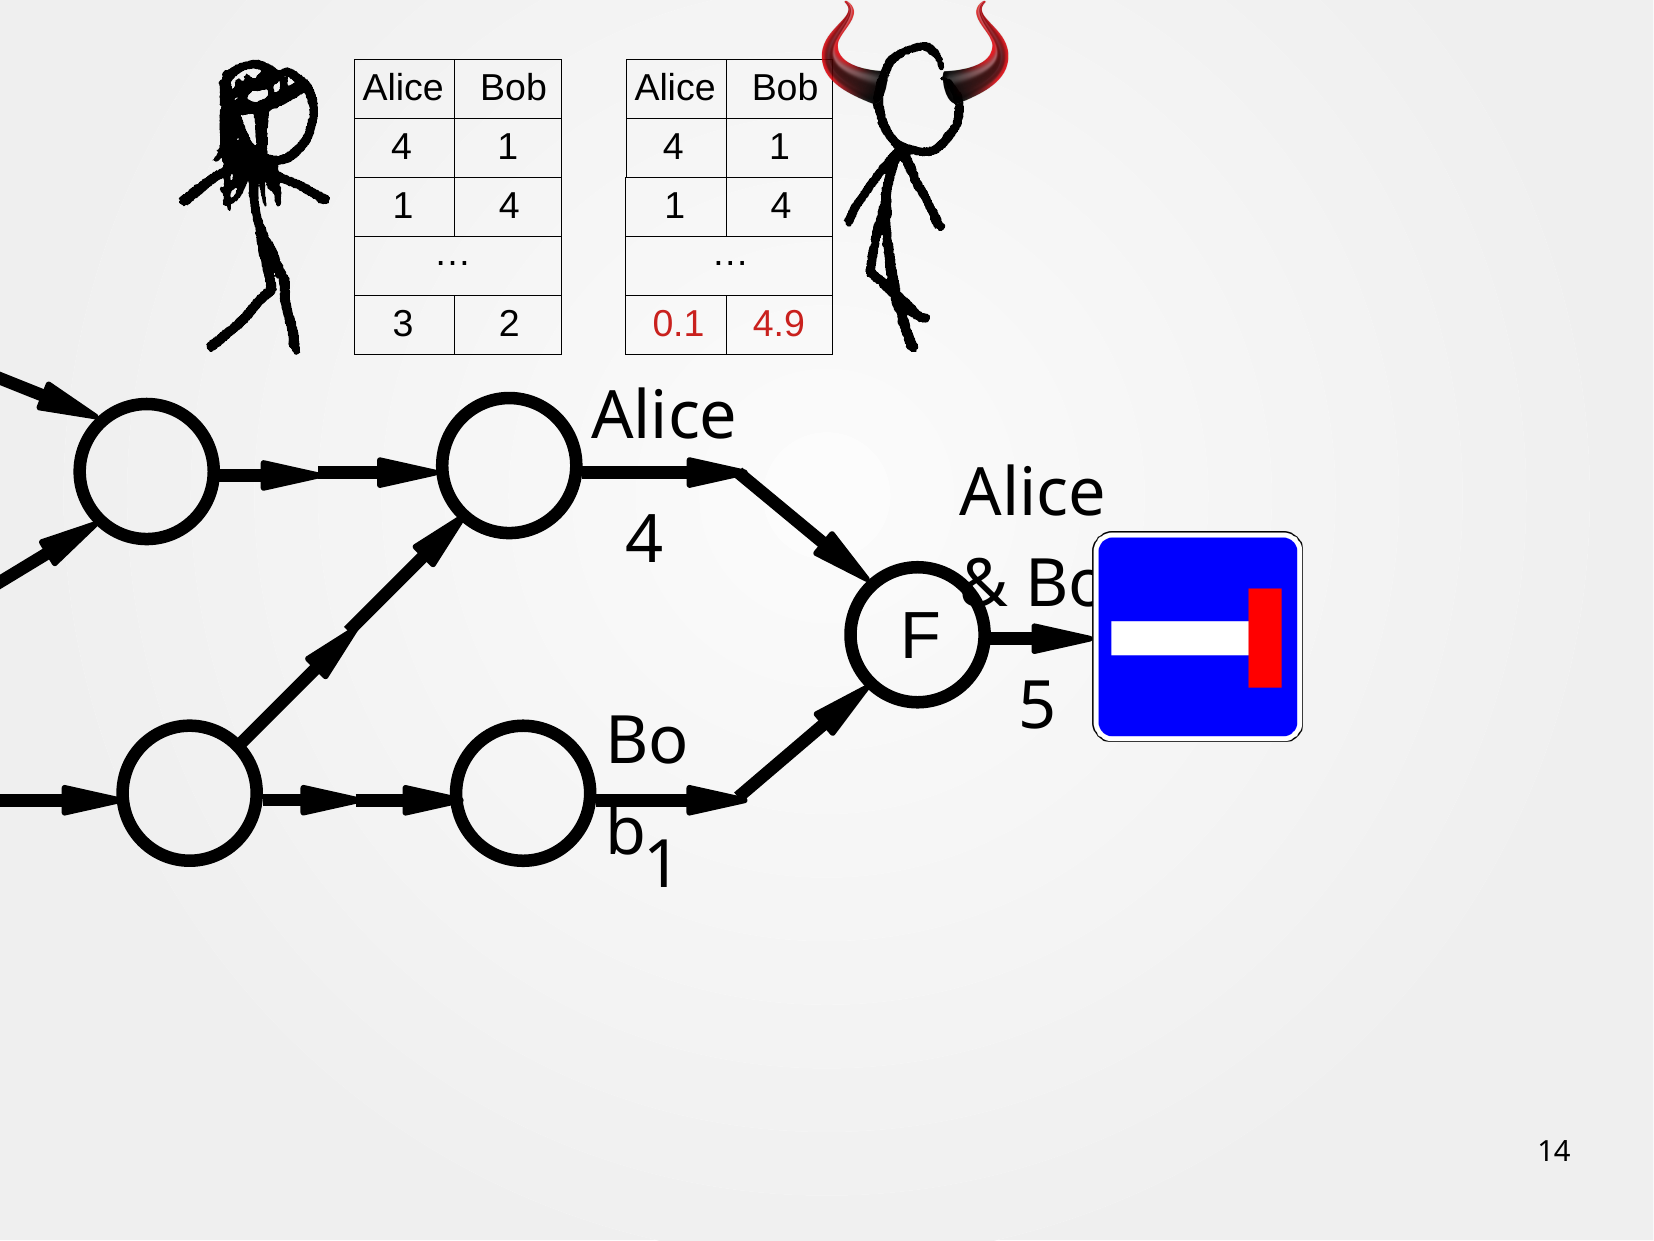

Alice
Bob
Alice
Bob
4
1
4
1
1
4
1
4
…
…
3
2
0.1
4.9
Alice
Alice
& Bob
4
F
5
Bob
1
14